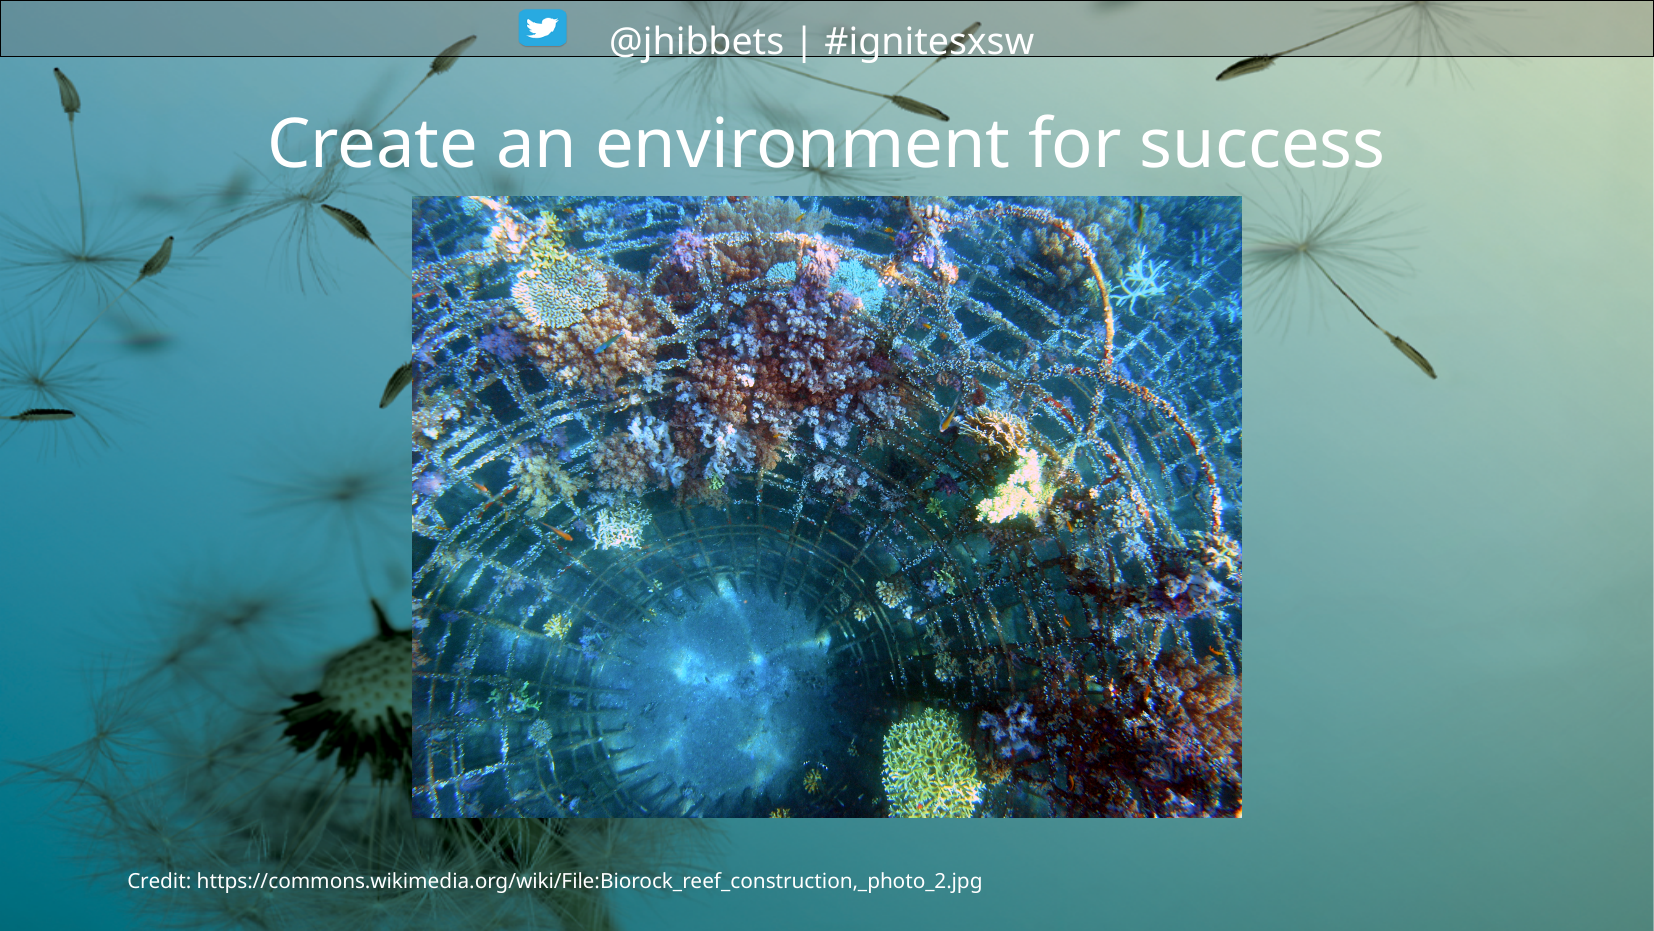

# Create an environment for success
Credit: https://commons.wikimedia.org/wiki/File:Biorock_reef_construction,_photo_2.jpg